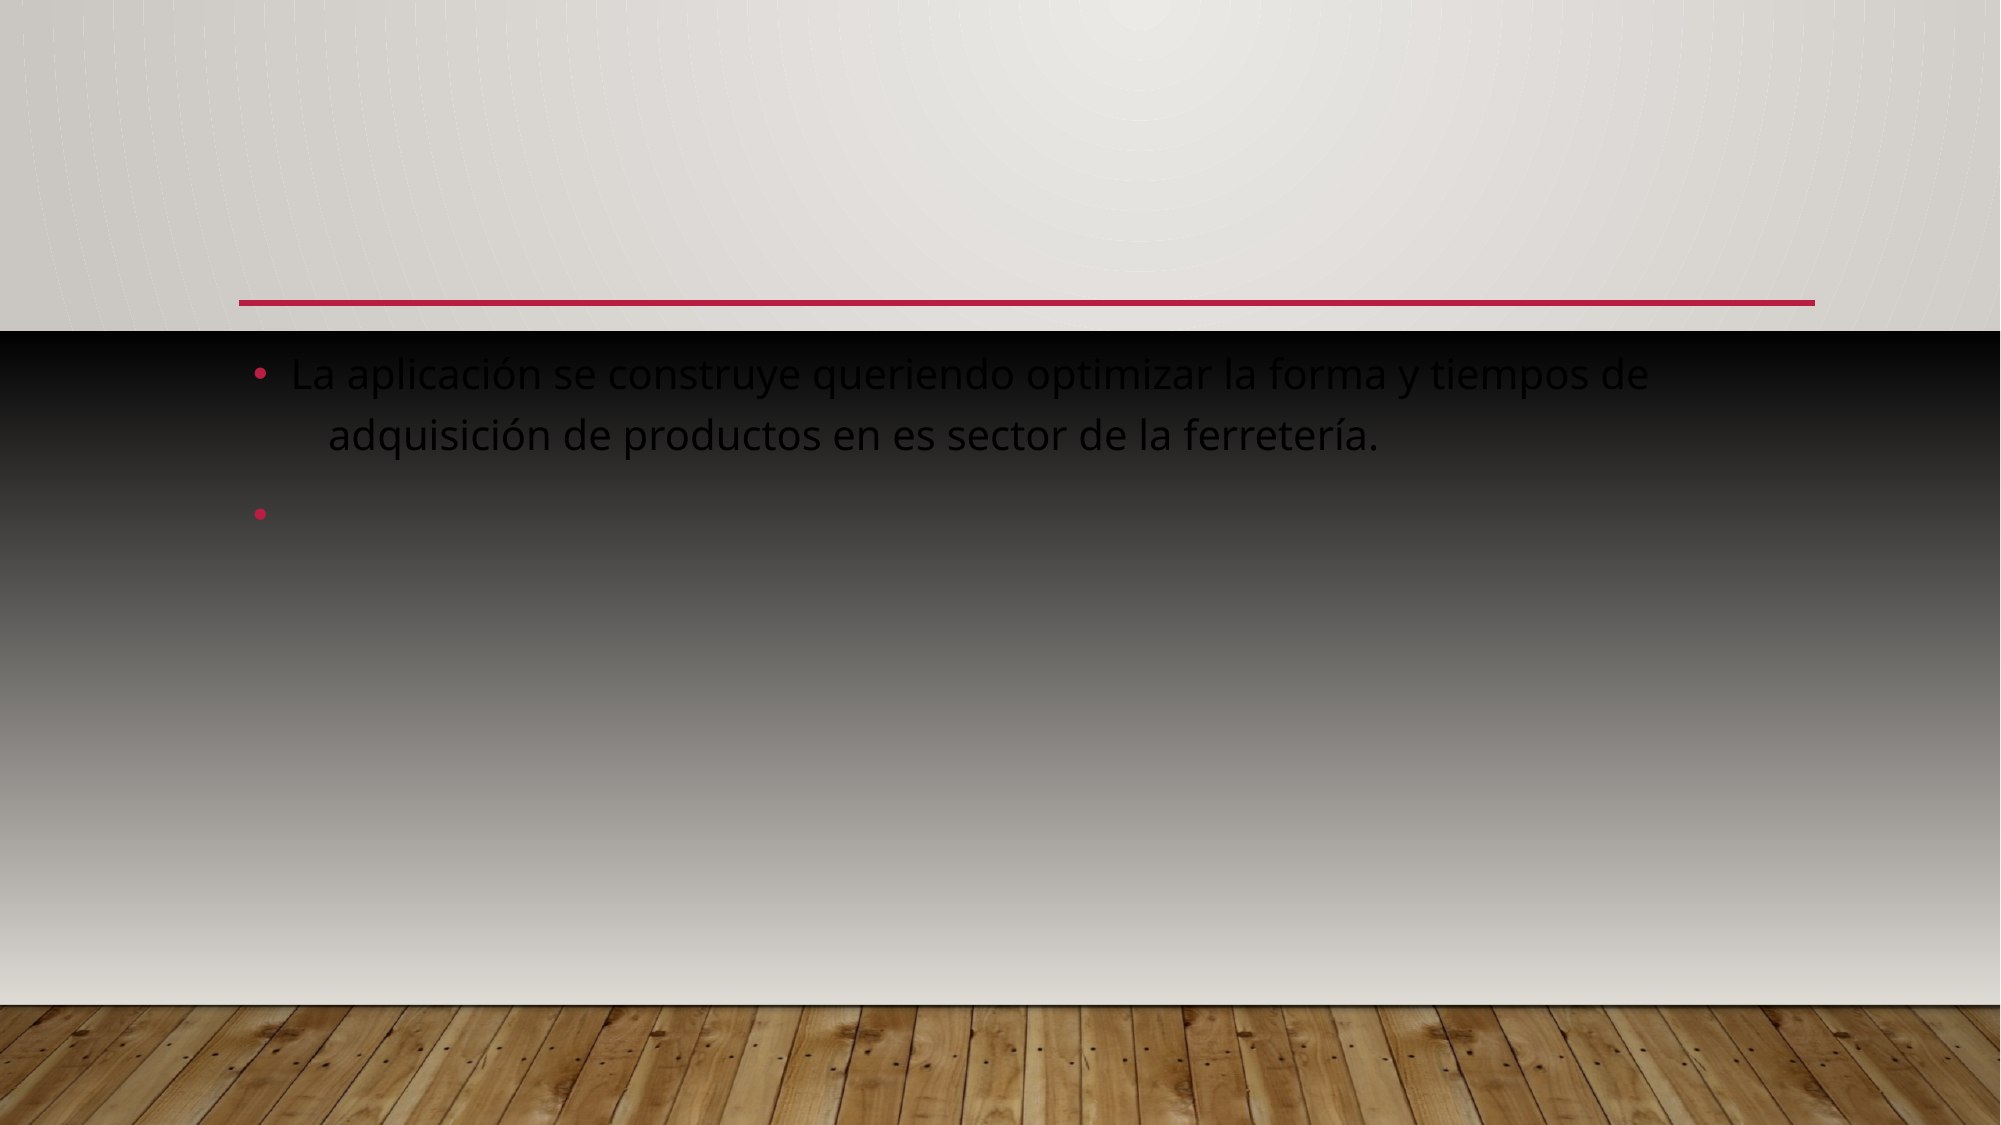

#
La aplicación se construye queriendo optimizar la forma y tiempos de adquisición de productos en es sector de la ferretería.